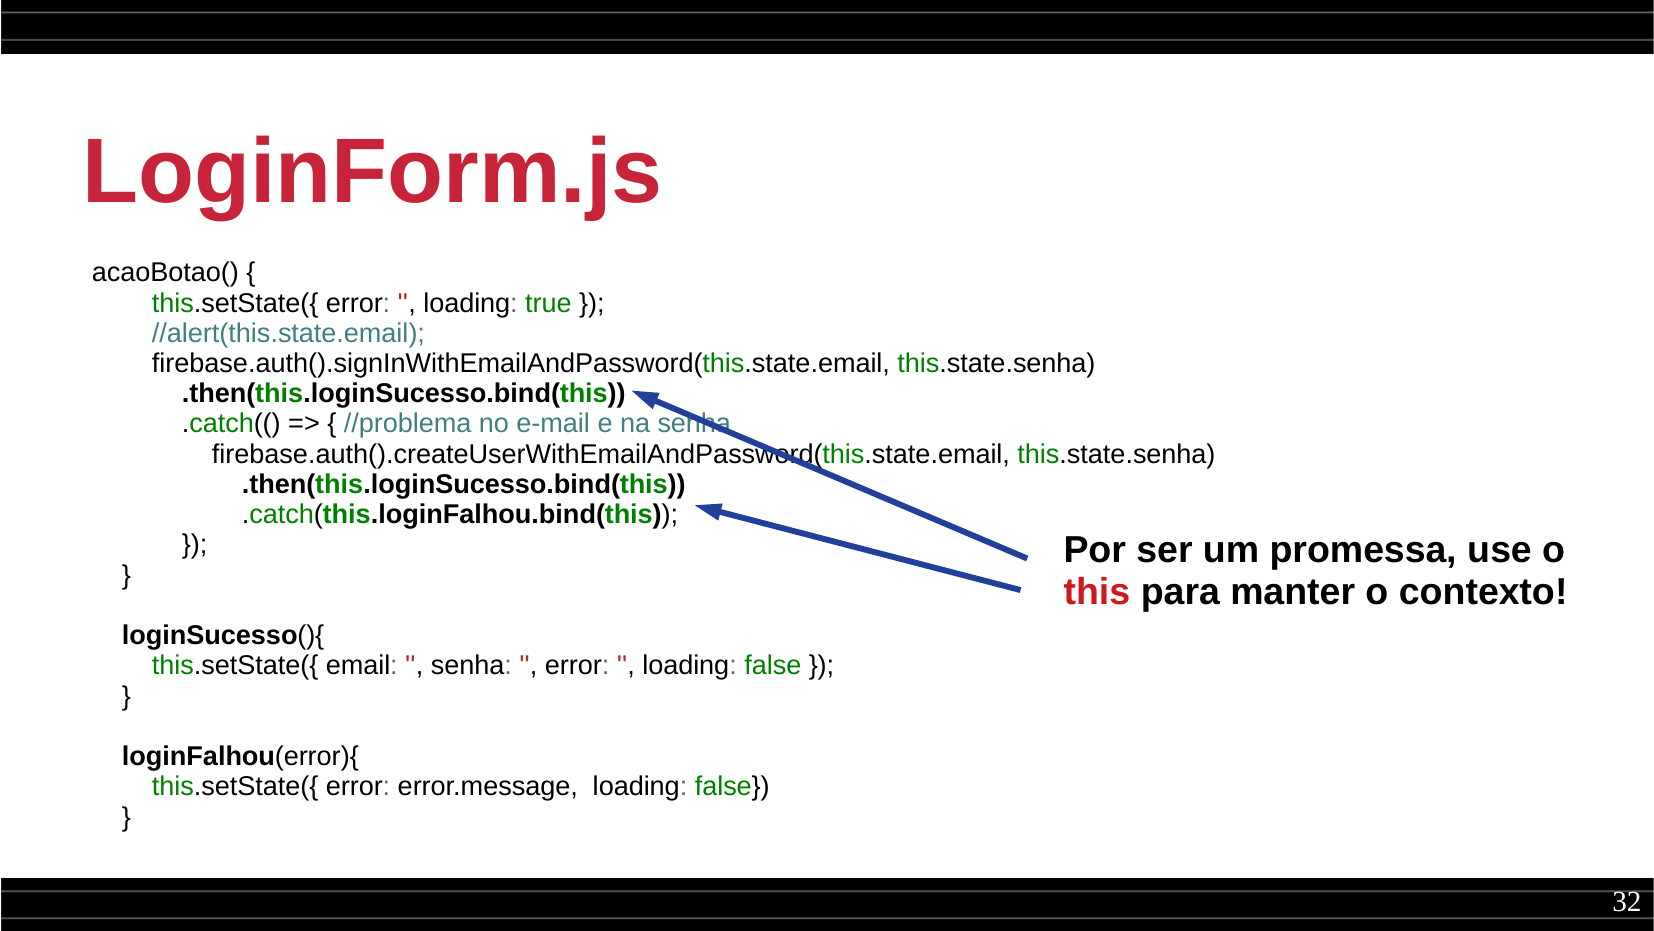

# LoginForm.js
acaoBotao() {
 this.setState({ error: '', loading: true });
 //alert(this.state.email);
 firebase.auth().signInWithEmailAndPassword(this.state.email, this.state.senha)
 .then(this.loginSucesso.bind(this))
 .catch(() => { //problema no e-mail e na senha
 firebase.auth().createUserWithEmailAndPassword(this.state.email, this.state.senha)
 .then(this.loginSucesso.bind(this))
 .catch(this.loginFalhou.bind(this));
 });
 }
 loginSucesso(){
 this.setState({ email: '', senha: '', error: '', loading: false });
 }
 loginFalhou(error){
 this.setState({ error: error.message, loading: false})
 }
Por ser um promessa, use o
this para manter o contexto!